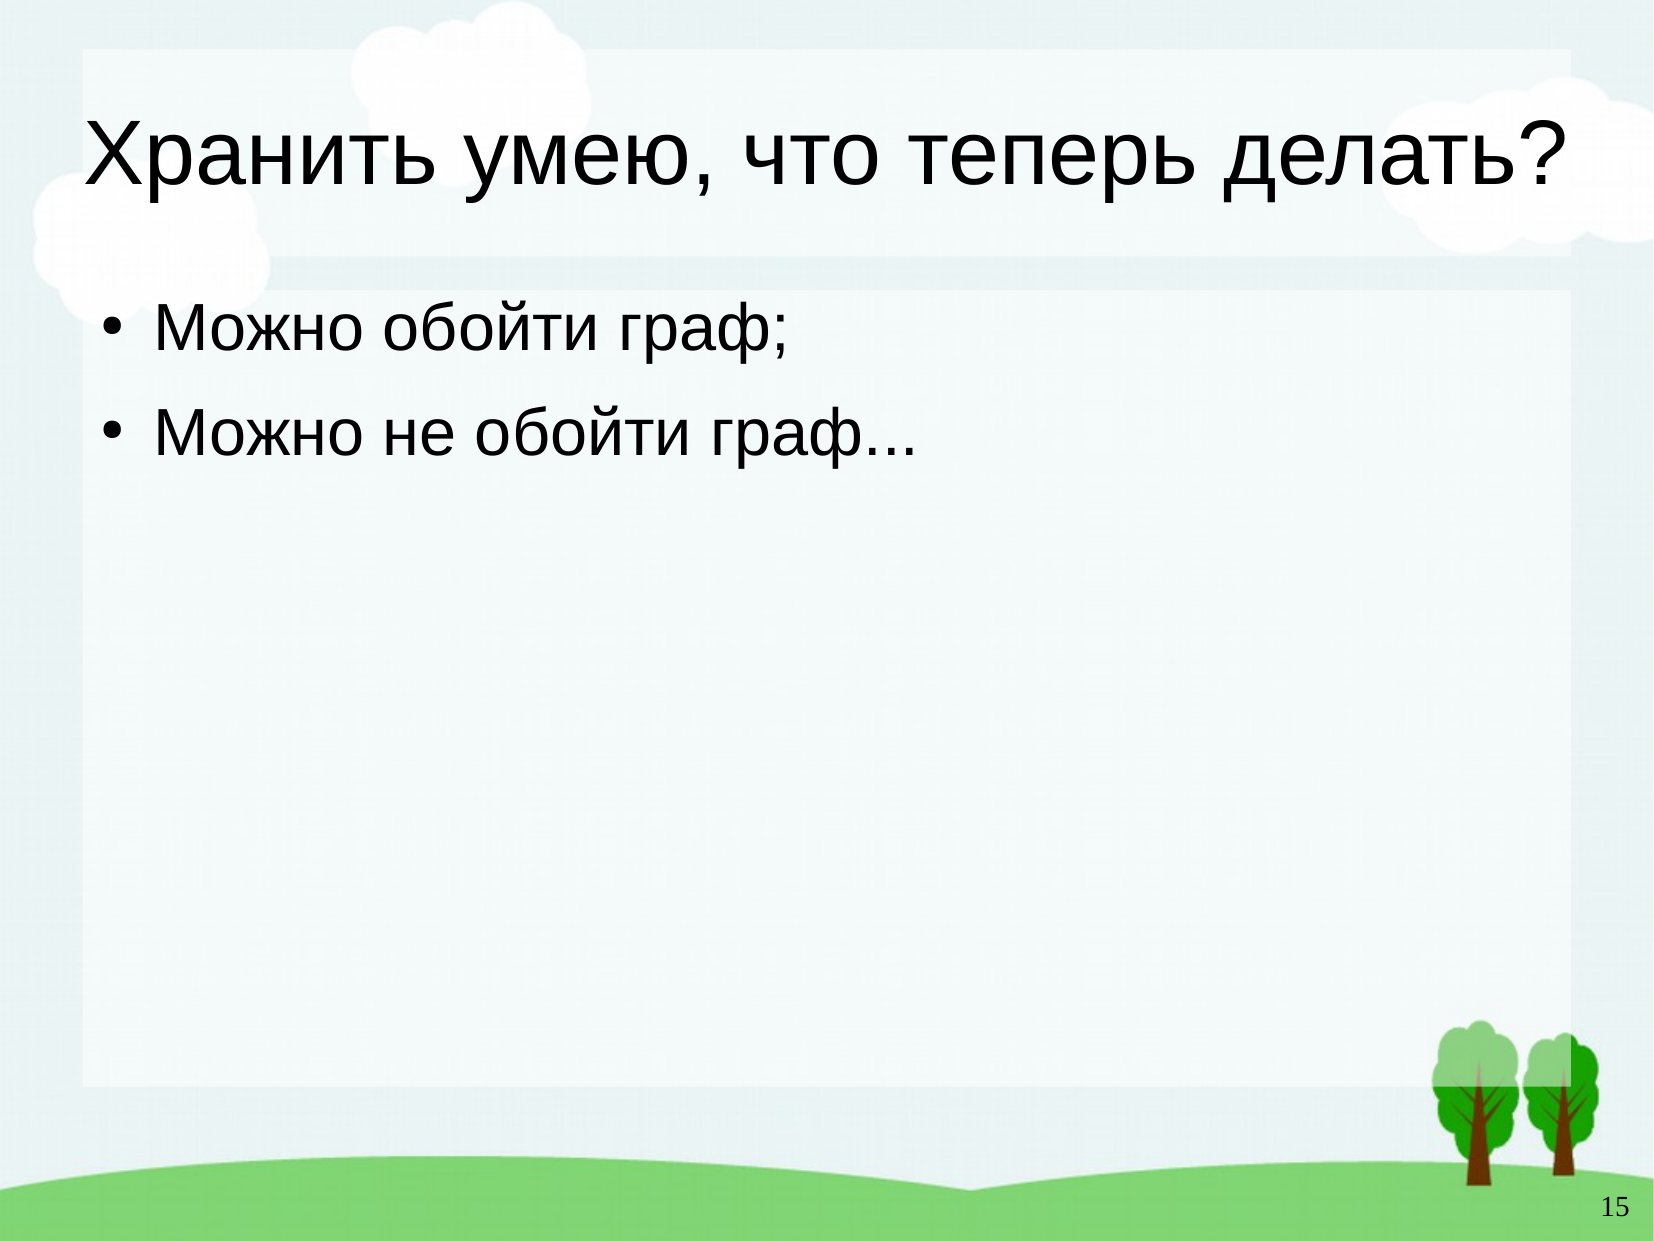

# Хранить умею, что теперь делать?
Можно обойти граф;
Можно не обойти граф...
15